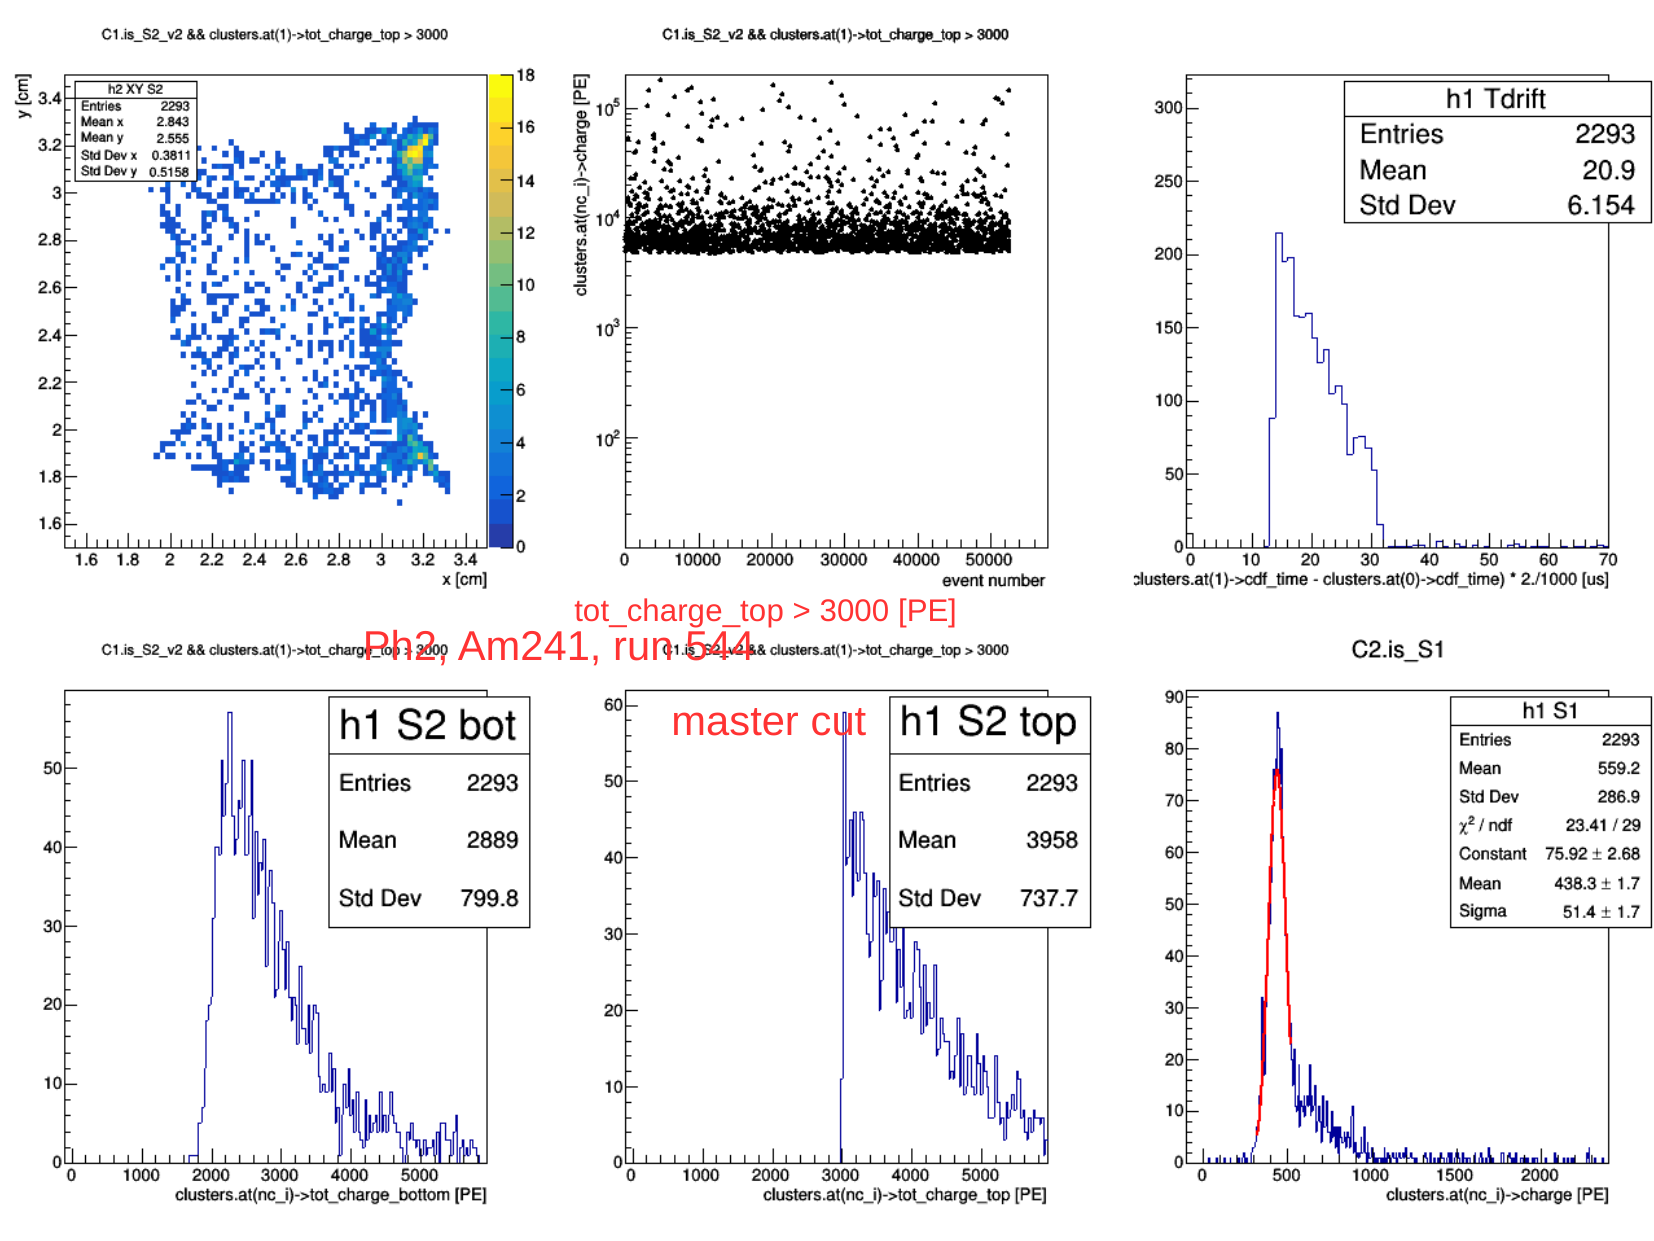

tot_charge_top > 3000 [PE]
Ph2, Am241, run 544
master cut